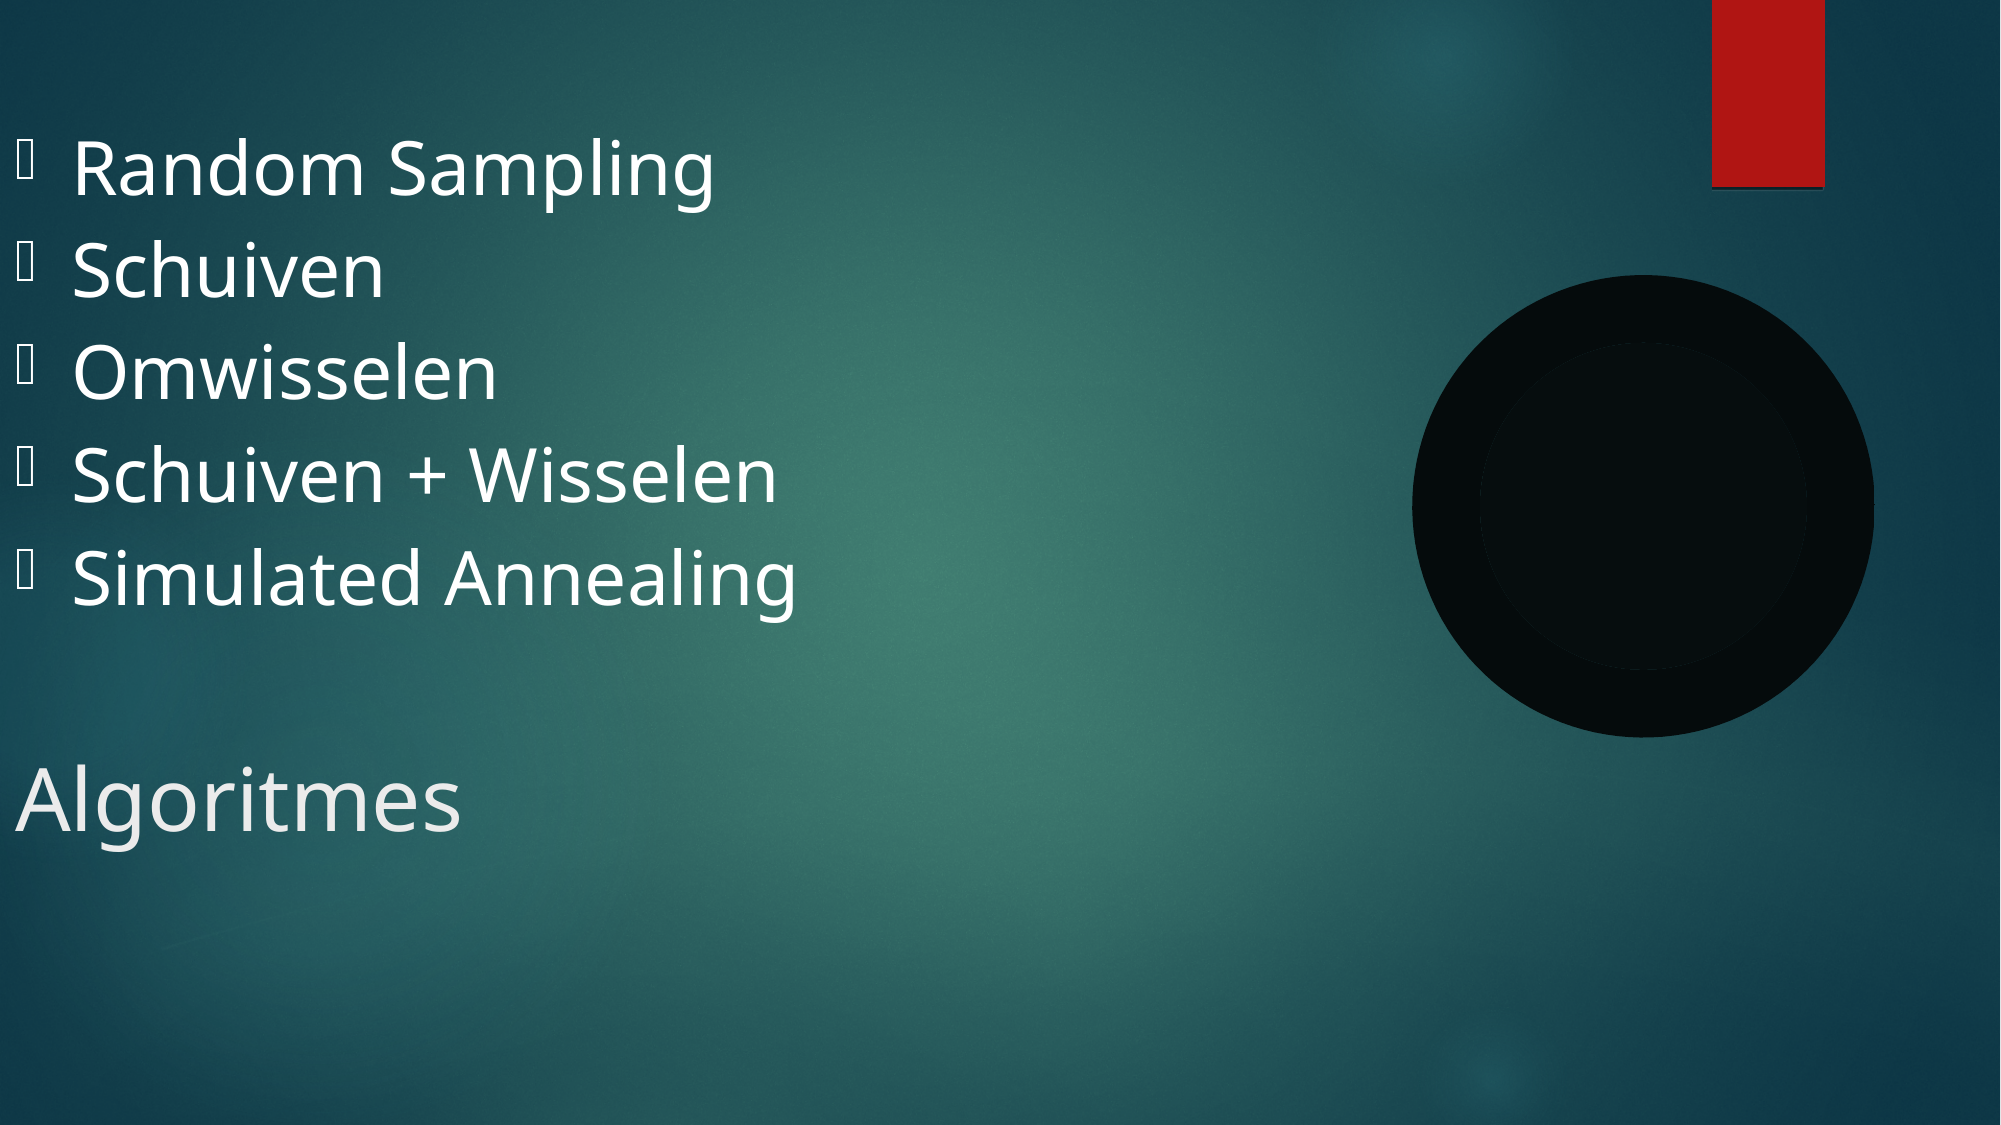

Random Sampling
Schuiven
Omwisselen
Schuiven + Wisselen
Simulated Annealing
# Algoritmes